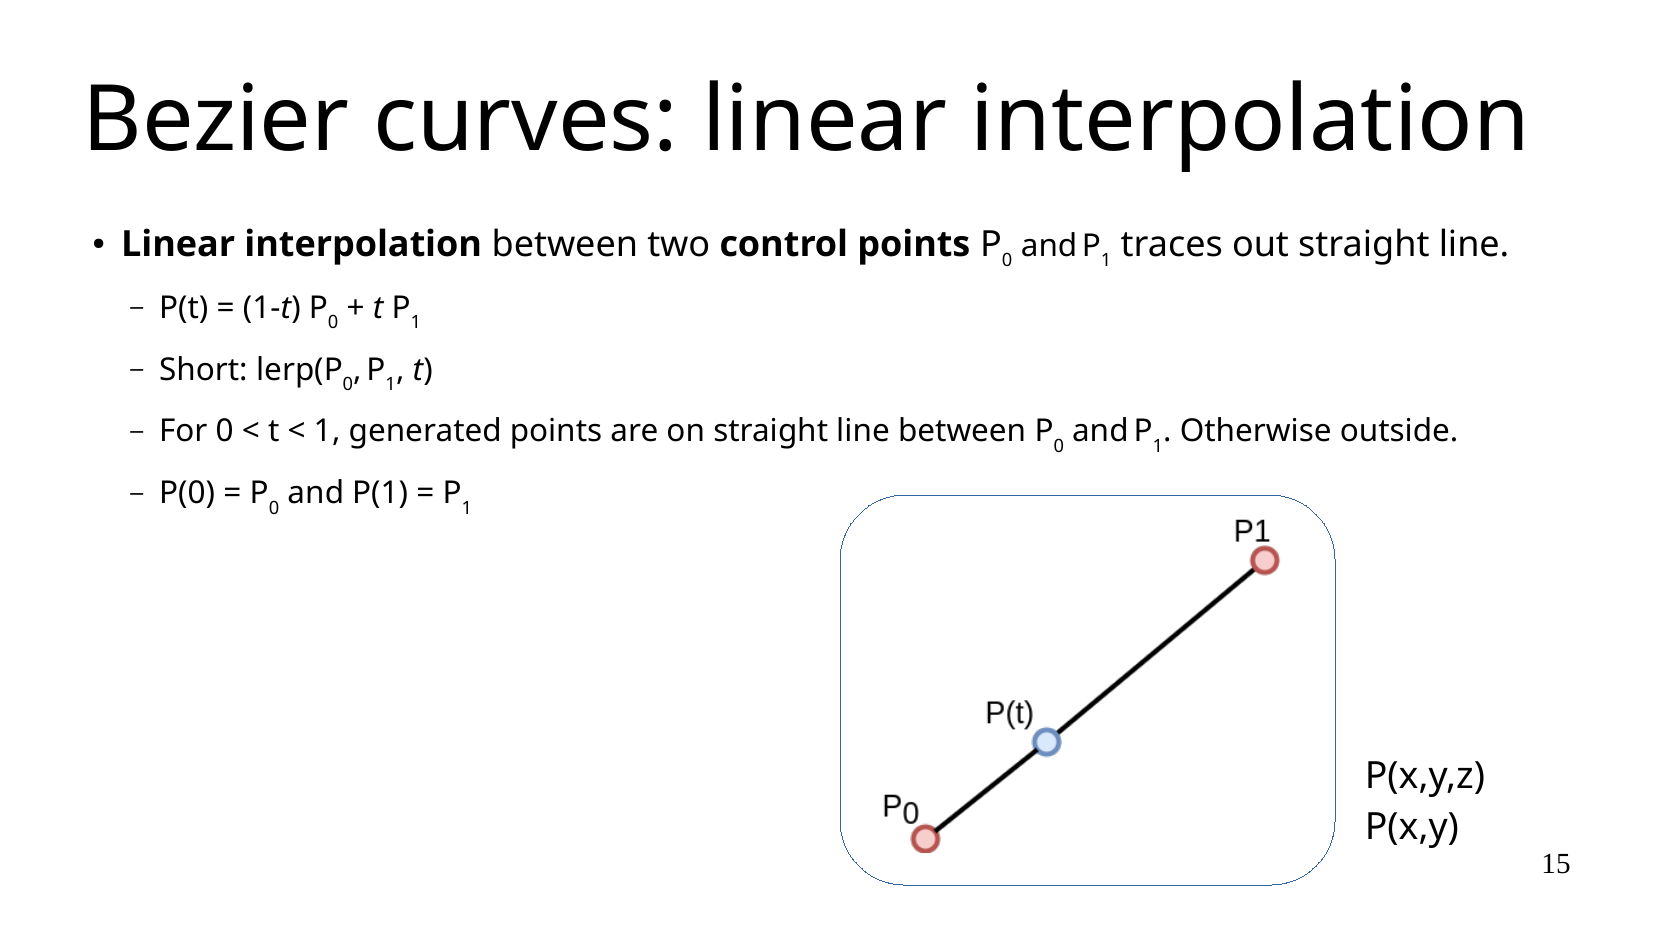

# Bezier curves: linear interpolation
Linear interpolation between two control points P0 and P1 traces out straight line.
P(t) = (1-t) P0 + t P1
Short: lerp(P0, P1, t)
For 0 < t < 1, generated points are on straight line between P0 and P1. Otherwise outside.
P(0) = P0 and P(1) = P1
P(x,y,z)
P(x,y)
15